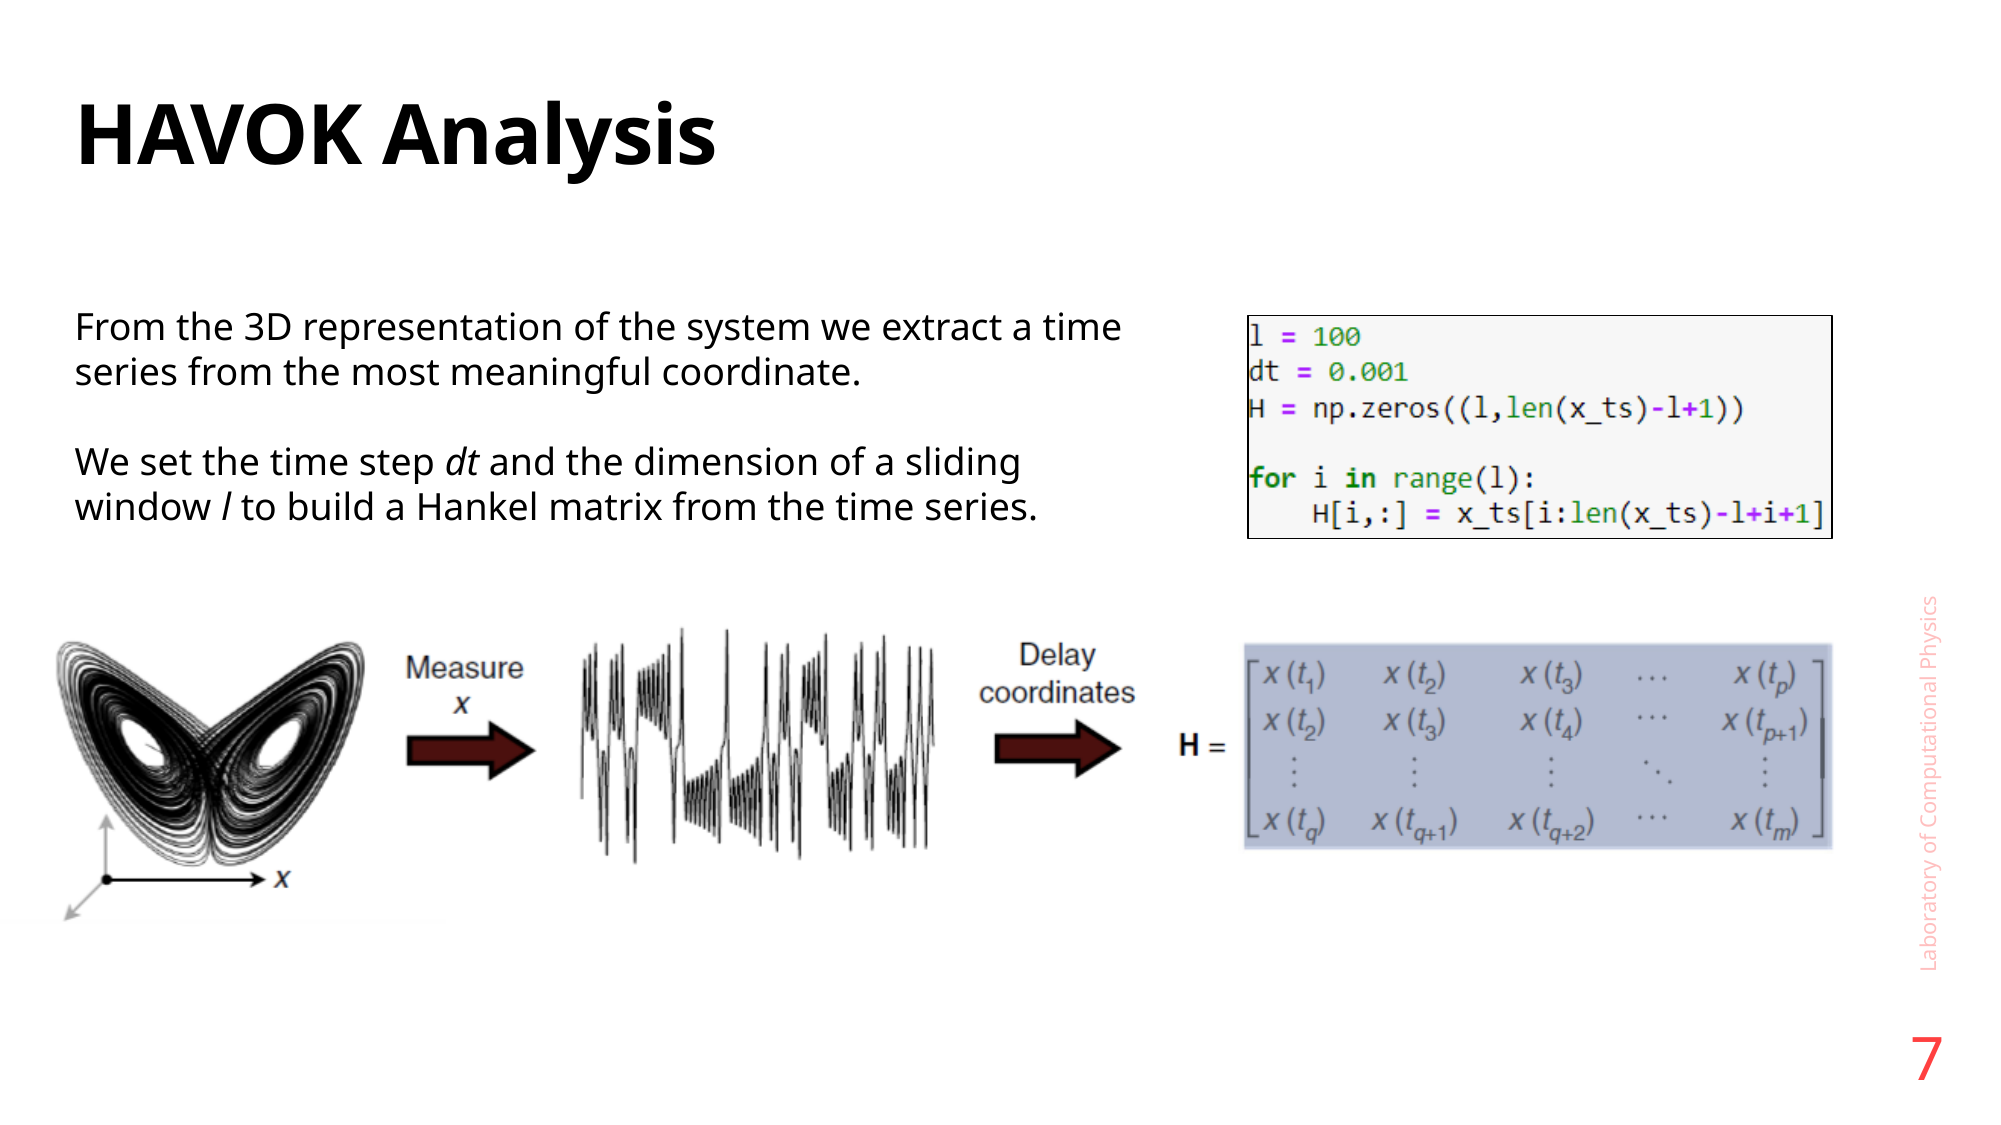

# HAVOK Analysis
From the 3D representation of the system we extract a time series from the most meaningful coordinate.
We set the time step dt and the dimension of a sliding window l to build a Hankel matrix from the time series.
Laboratory of Computational Physics
7